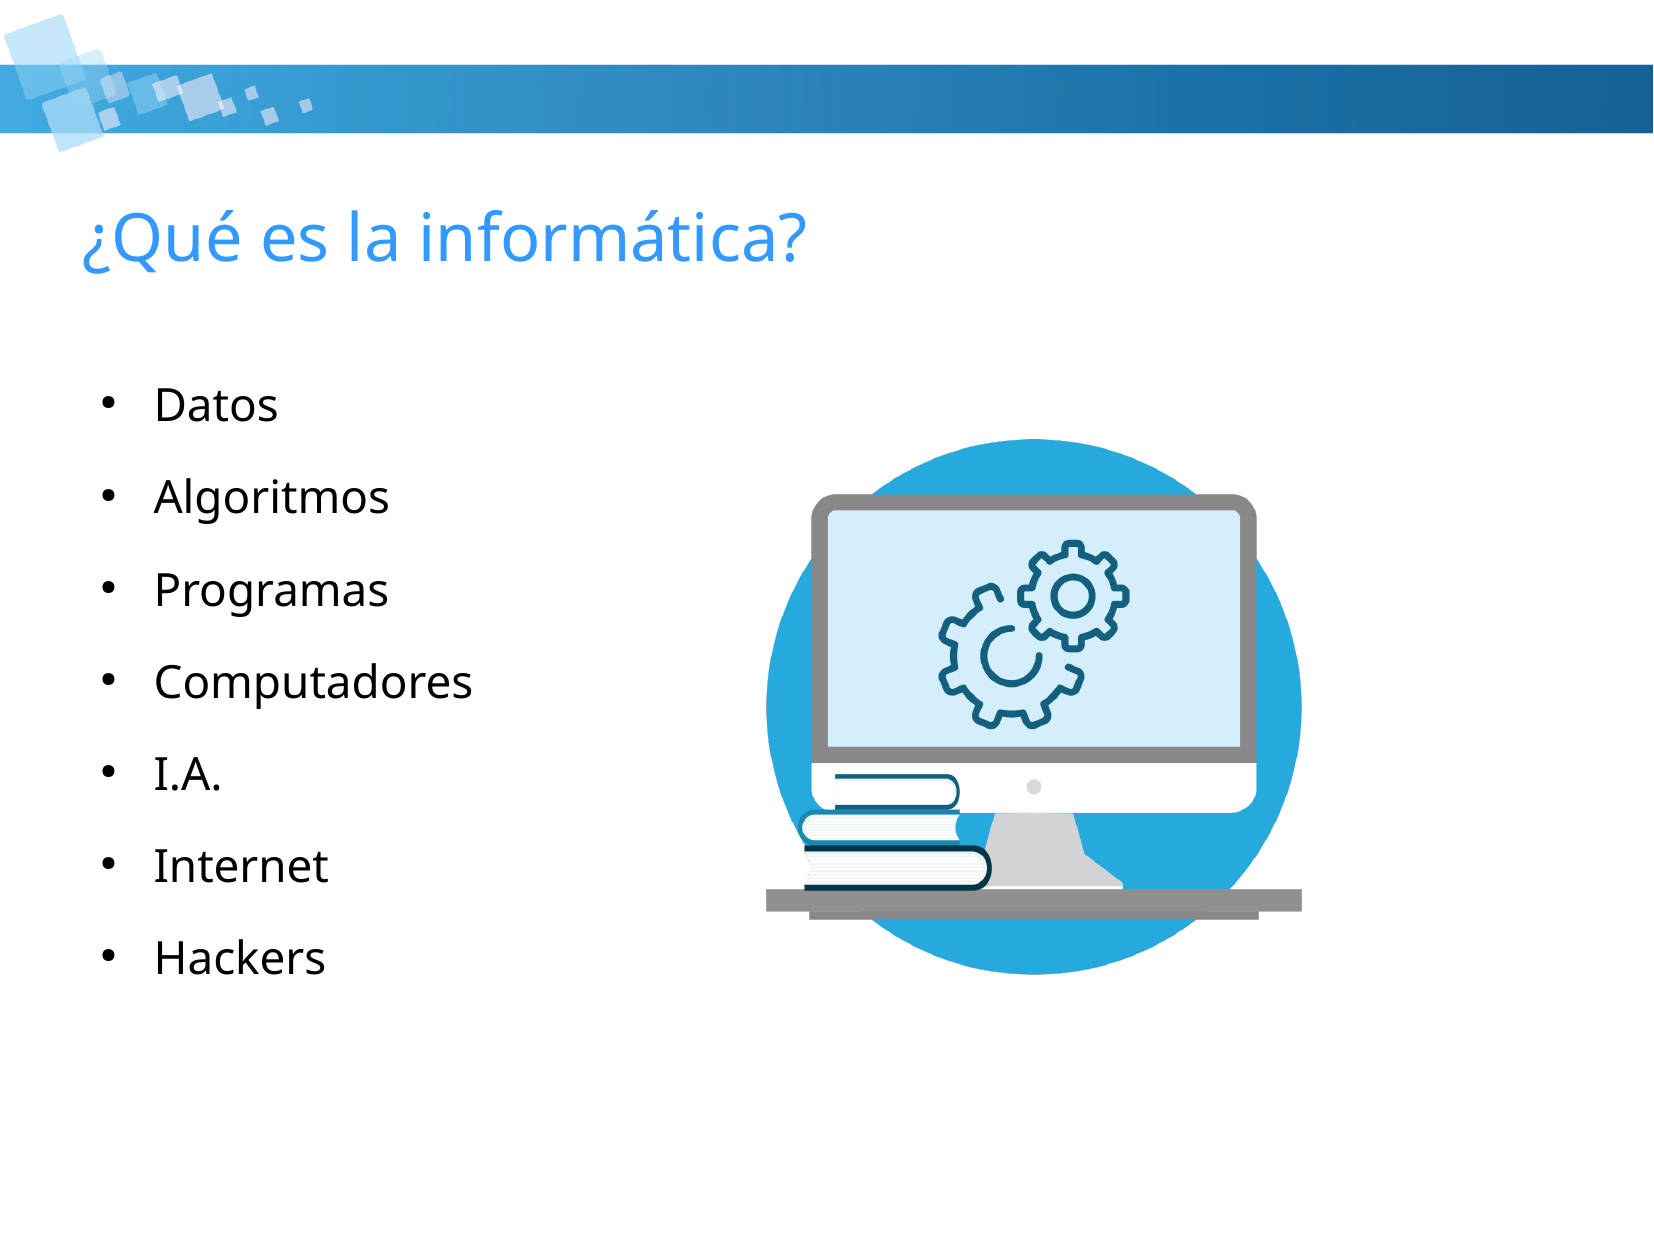

# ¿Qué es la informática?
Datos
Algoritmos
Programas
Computadores
I.A.
Internet
Hackers